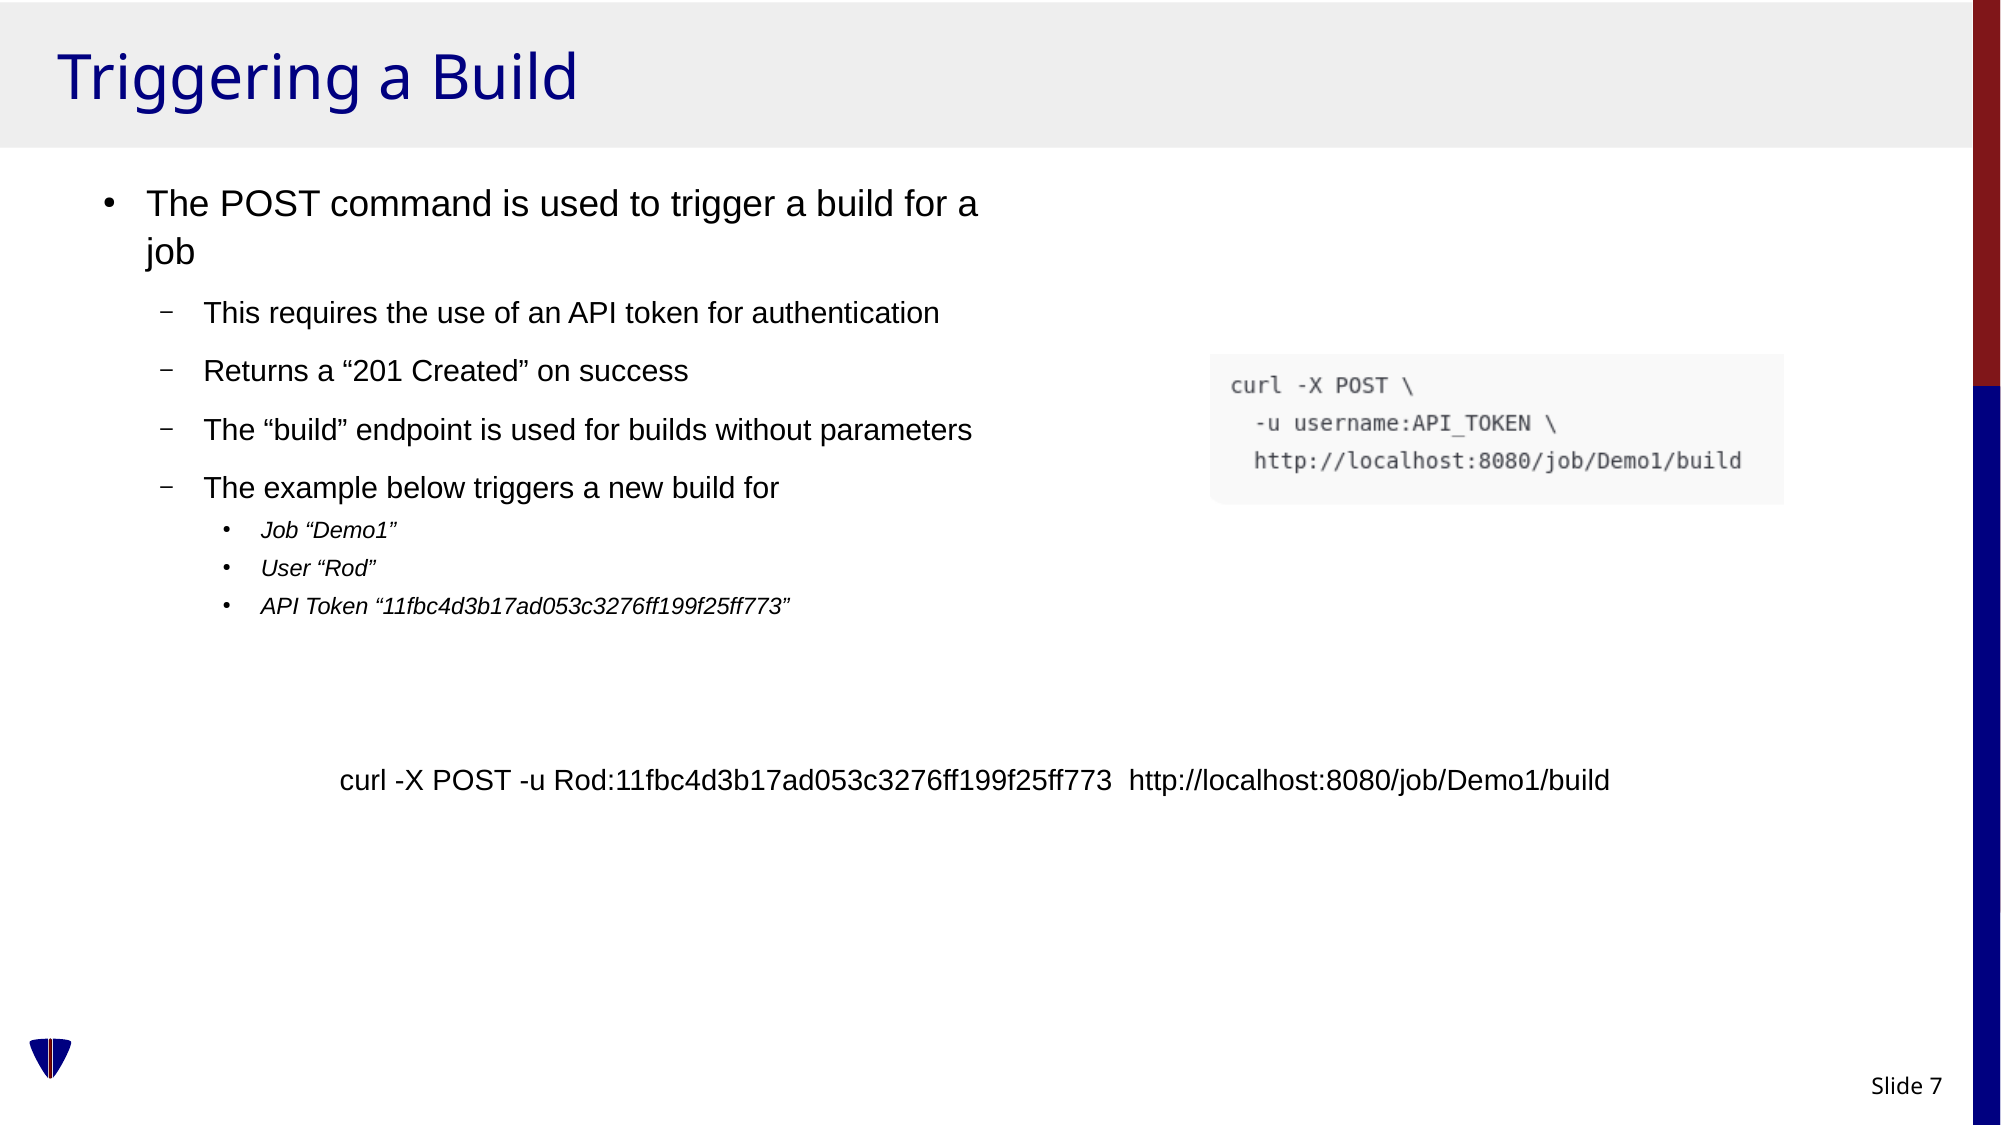

# Triggering a Build
The POST command is used to trigger a build for a job
This requires the use of an API token for authentication
Returns a “201 Created” on success
The “build” endpoint is used for builds without parameters
The example below triggers a new build for
Job “Demo1”
User “Rod”
API Token “11fbc4d3b17ad053c3276ff199f25ff773”
curl -X POST -u Rod:11fbc4d3b17ad053c3276ff199f25ff773  http://localhost:8080/job/Demo1/build